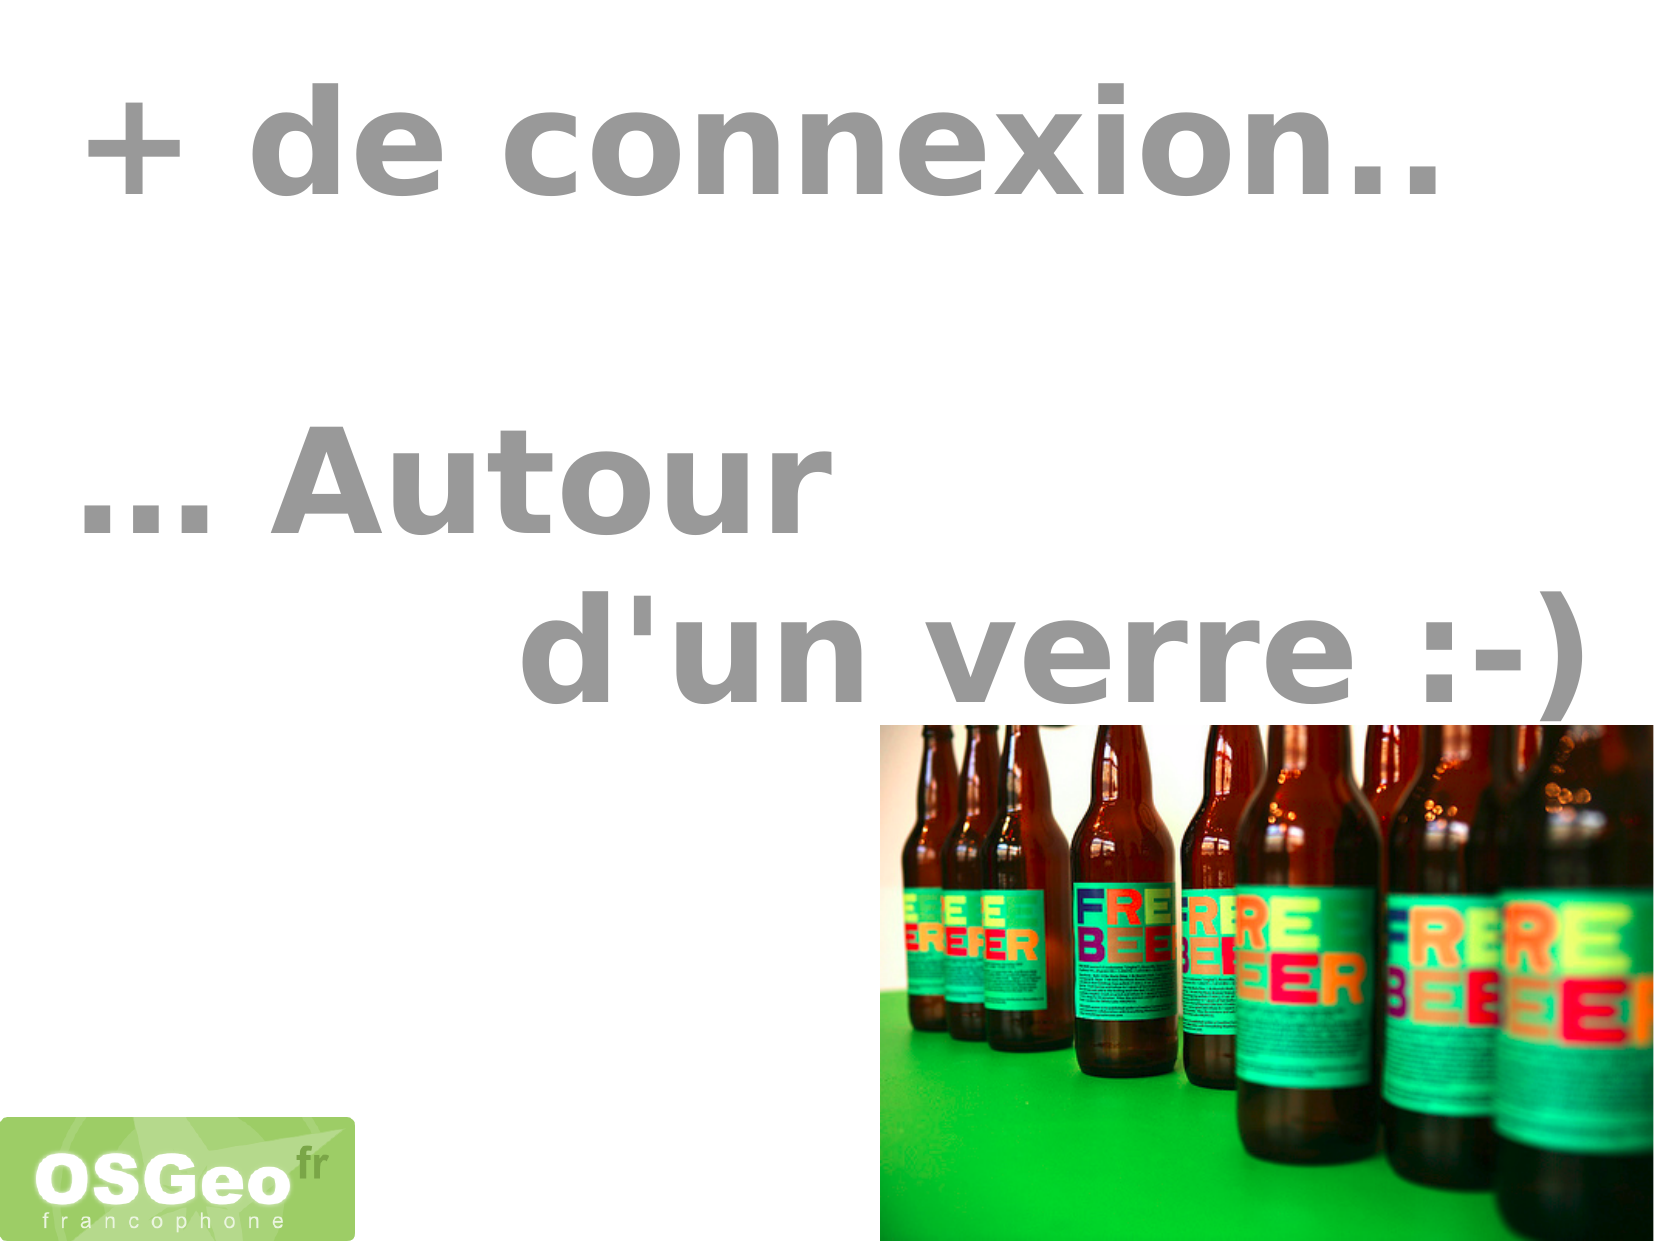

+ de connexion..
… Autour
						d'un verre :-)